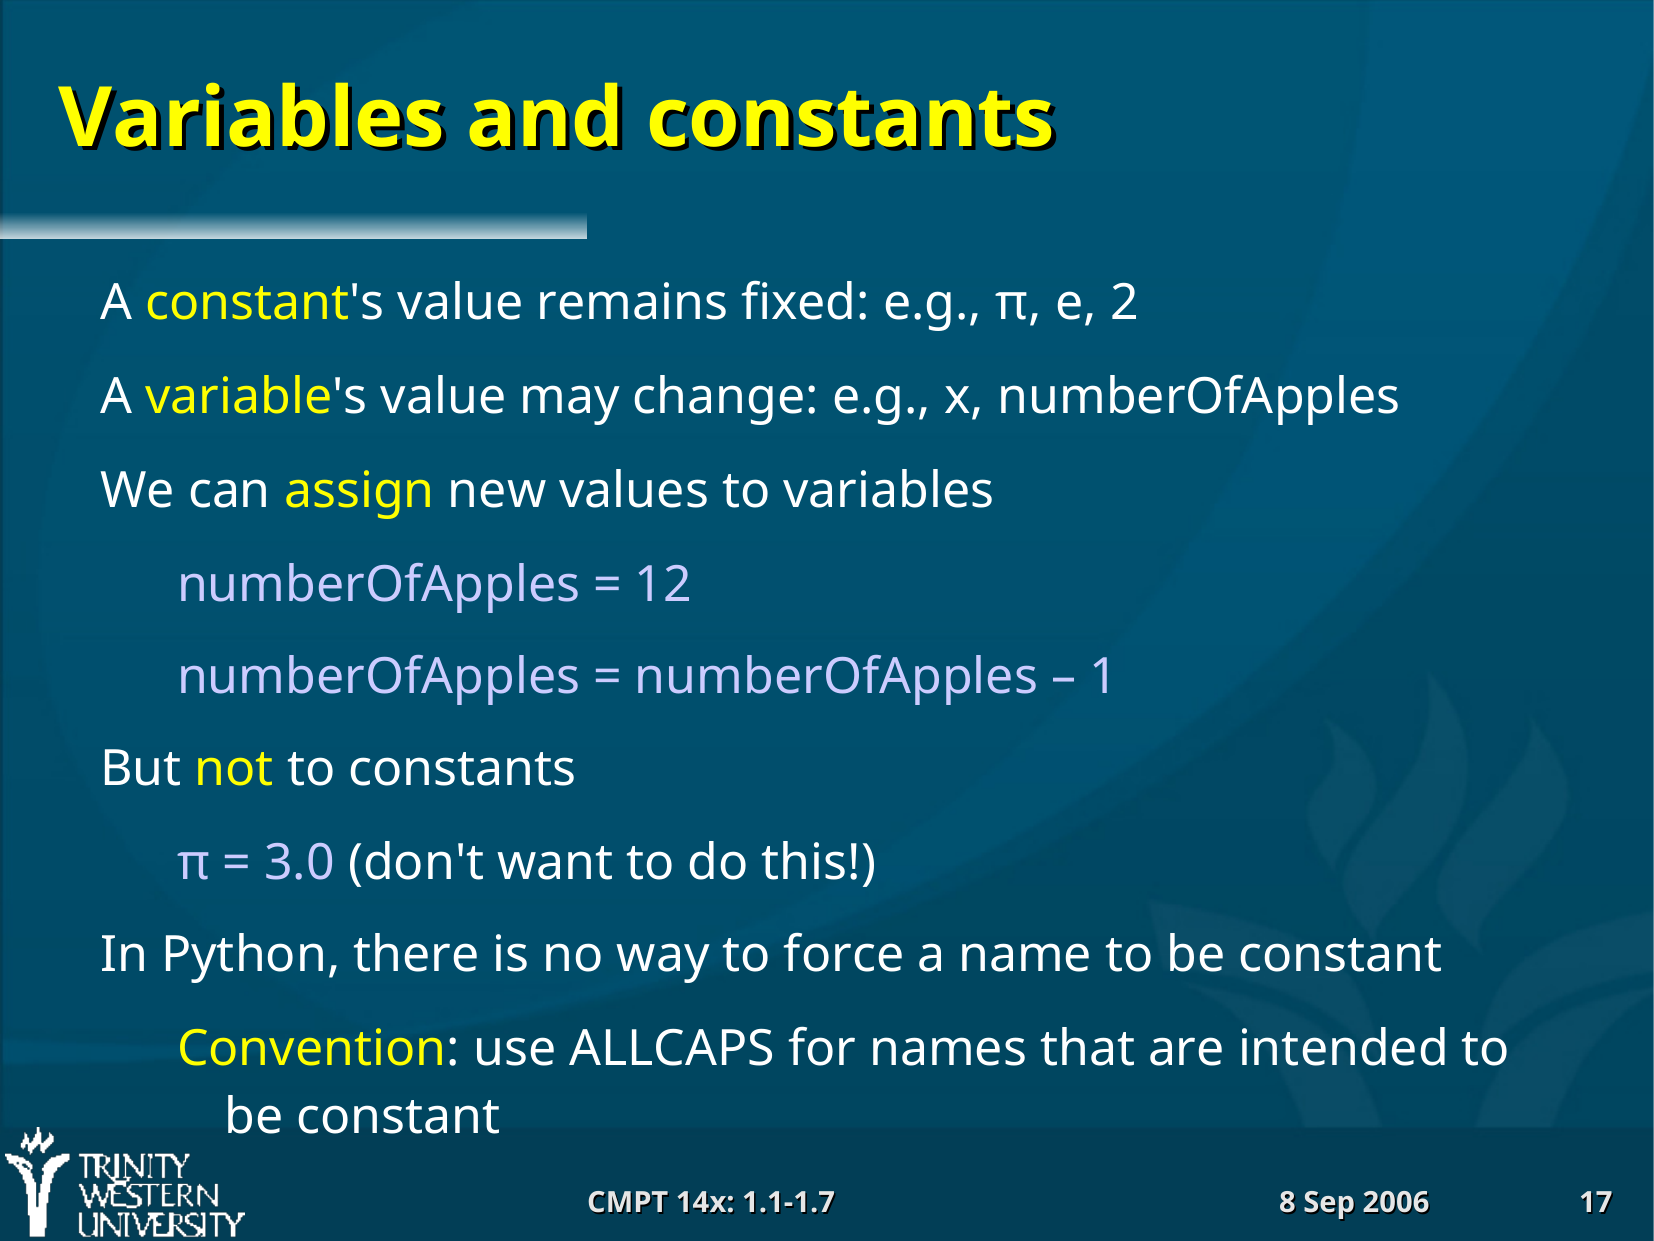

# Variables and constants
A constant's value remains fixed: e.g., π, e, 2
A variable's value may change: e.g., x, numberOfApples
We can assign new values to variables
numberOfApples = 12
numberOfApples = numberOfApples – 1
But not to constants
π = 3.0 (don't want to do this!)
In Python, there is no way to force a name to be constant
Convention: use ALLCAPS for names that are intended to be constant
CMPT 14x: 1.1-1.7
8 Sep 2006
17